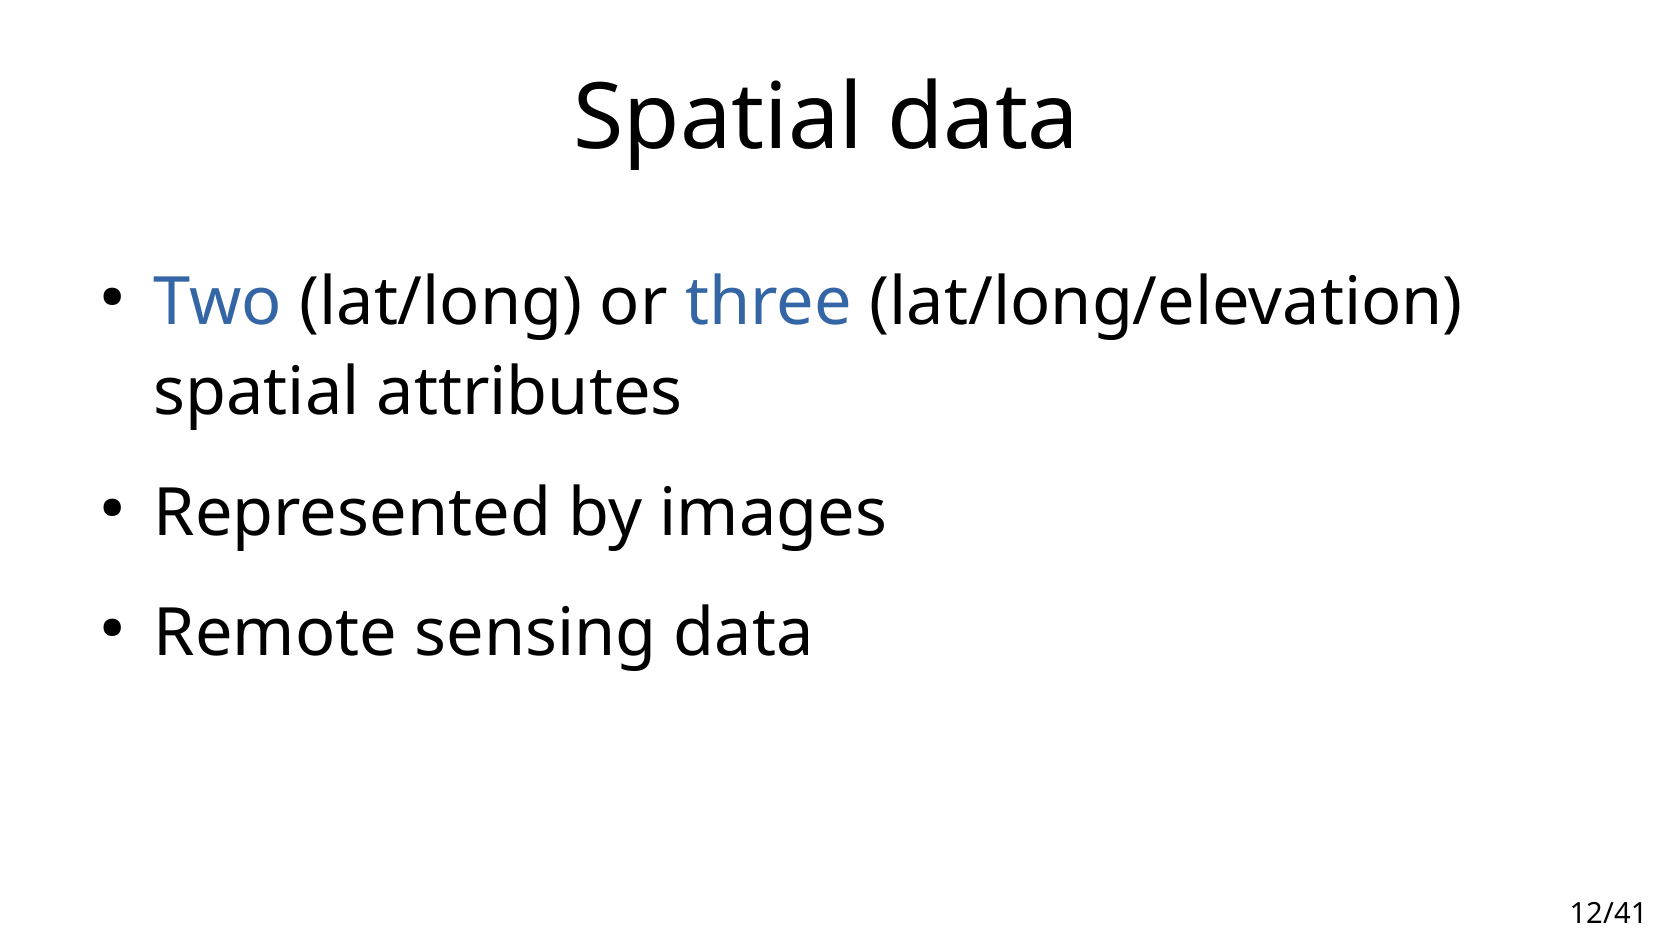

# Spatial data
Two (lat/long) or three (lat/long/elevation) spatial attributes
Represented by images
Remote sensing data
12